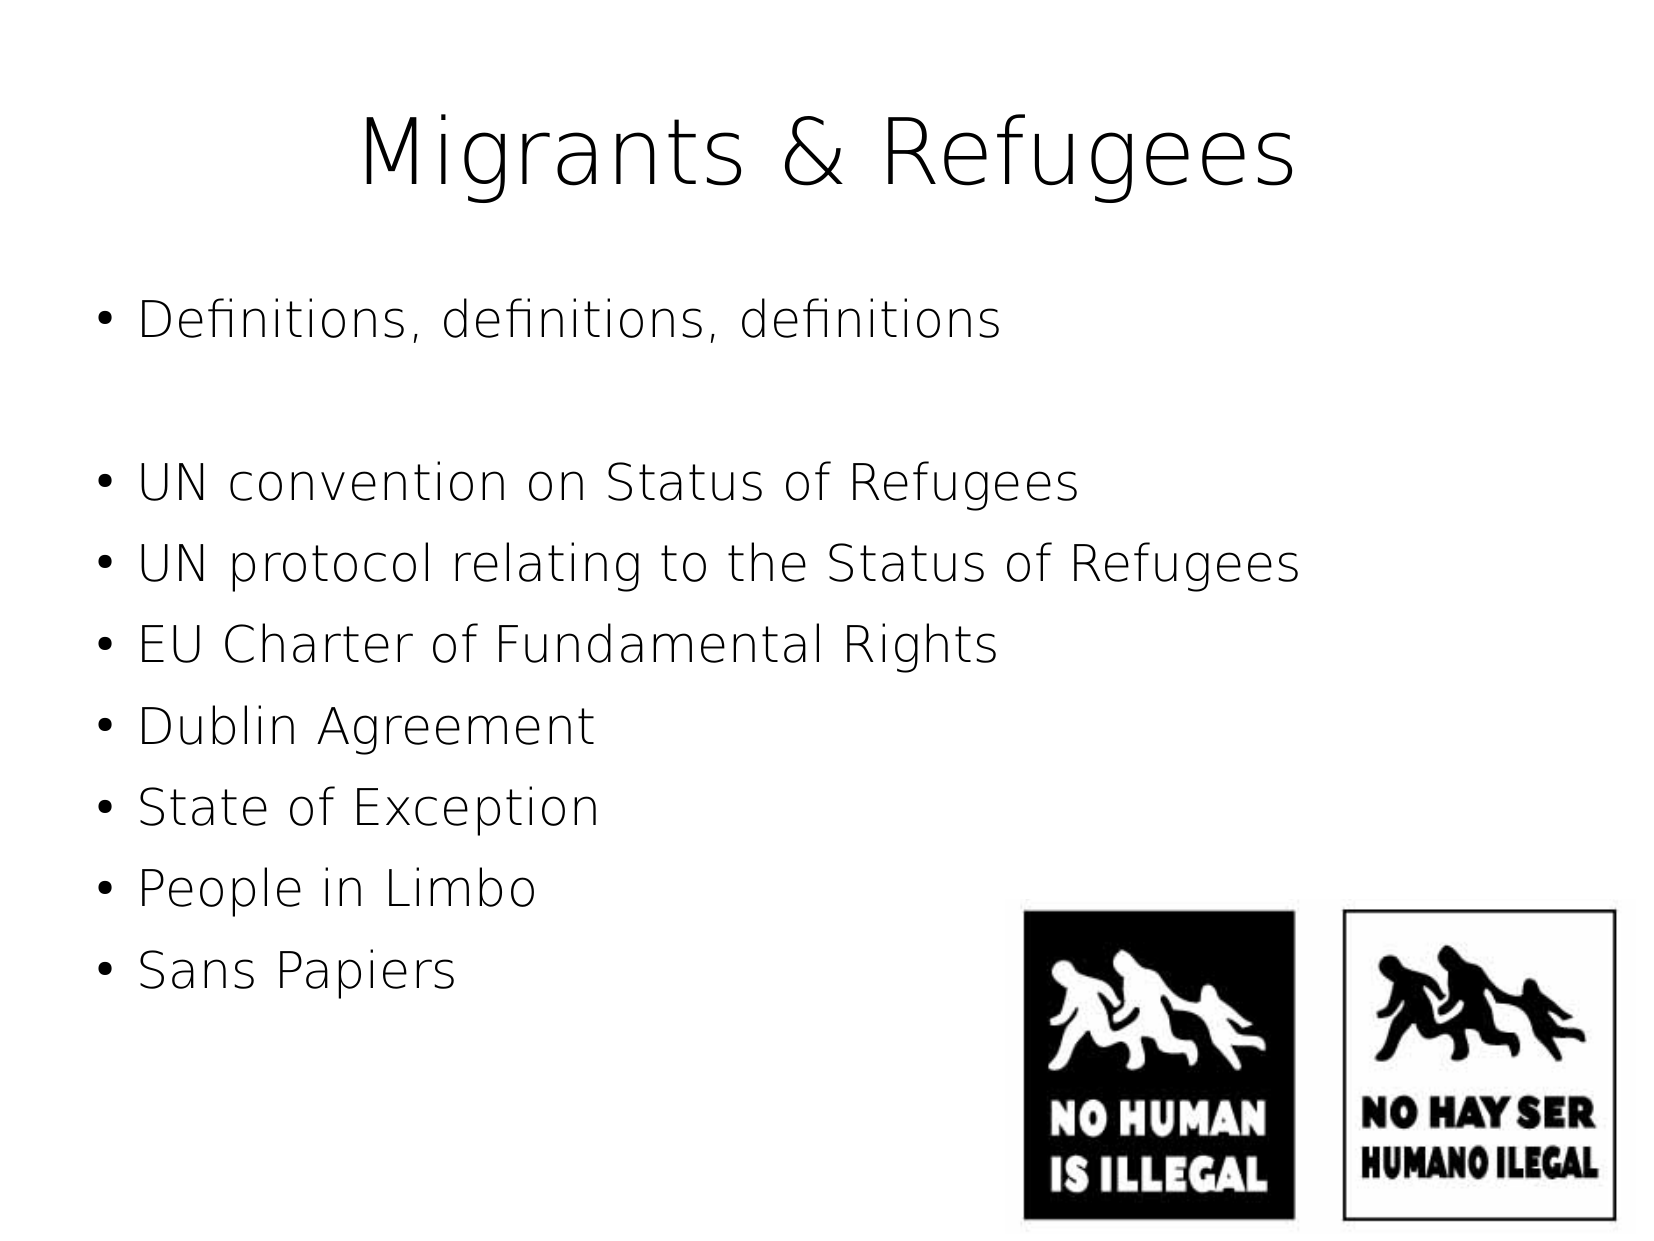

# Migrants & Refugees
Definitions, definitions, definitions
UN convention on Status of Refugees
UN protocol relating to the Status of Refugees
EU Charter of Fundamental Rights
Dublin Agreement
State of Exception
People in Limbo
Sans Papiers